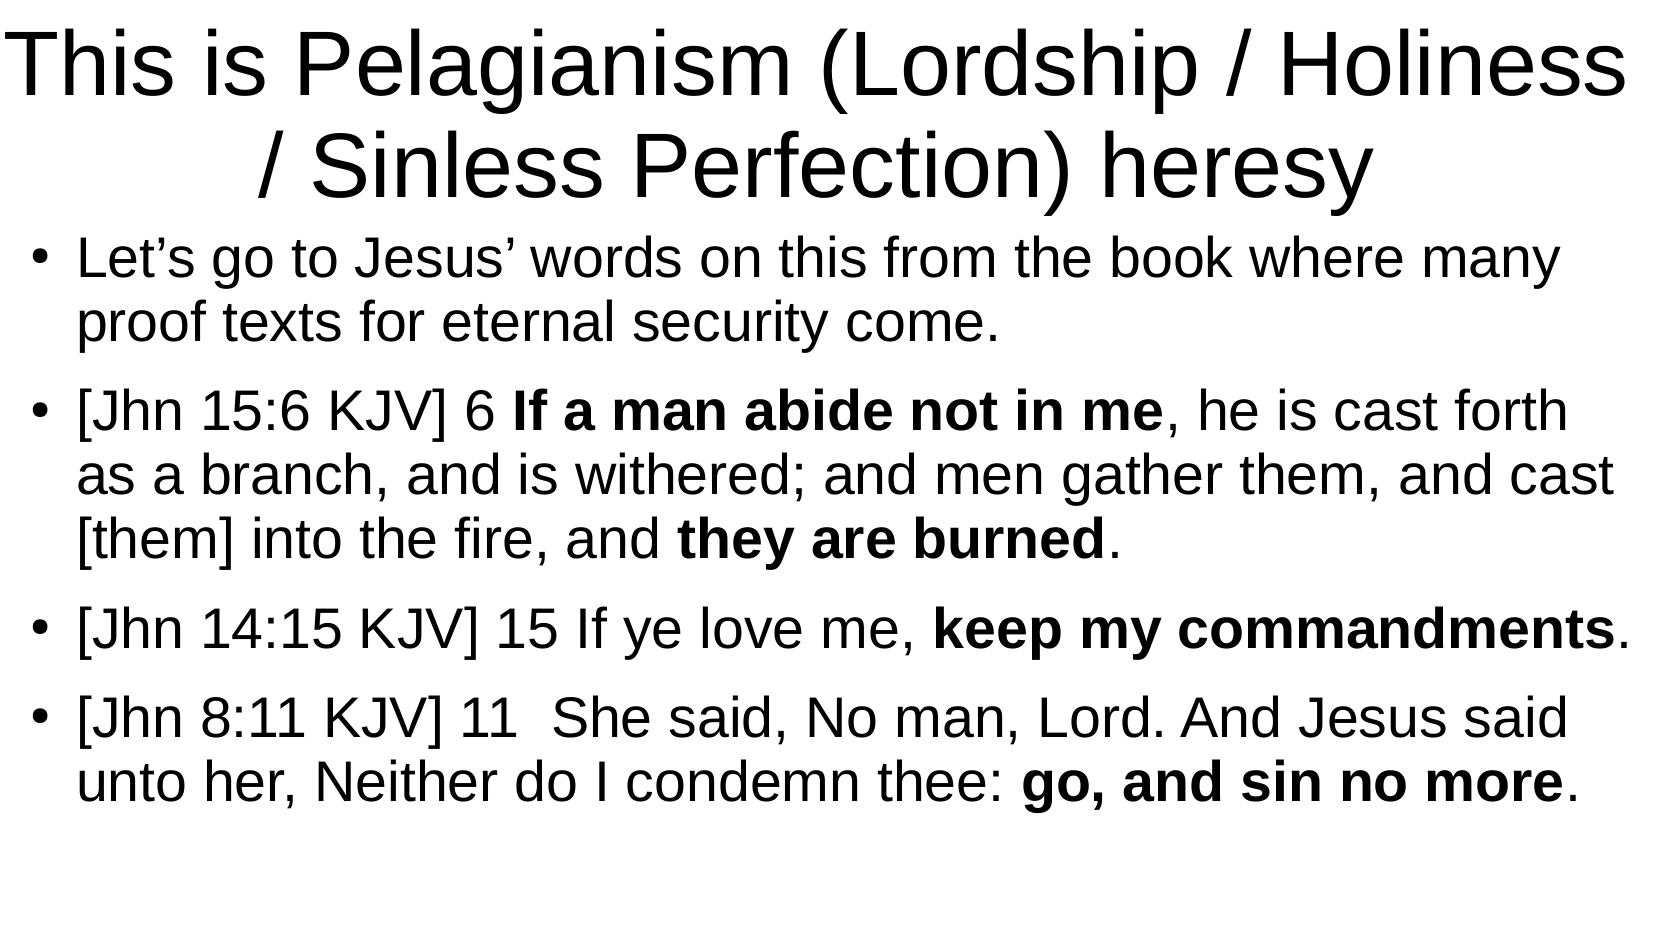

# This is Pelagianism (Lordship / Holiness / Sinless Perfection) heresy
Let’s go to Jesus’ words on this from the book where many proof texts for eternal security come.
[Jhn 15:6 KJV] 6 If a man abide not in me, he is cast forth as a branch, and is withered; and men gather them, and cast [them] into the fire, and they are burned.
[Jhn 14:15 KJV] 15 If ye love me, keep my commandments.
[Jhn 8:11 KJV] 11 She said, No man, Lord. And Jesus said unto her, Neither do I condemn thee: go, and sin no more.